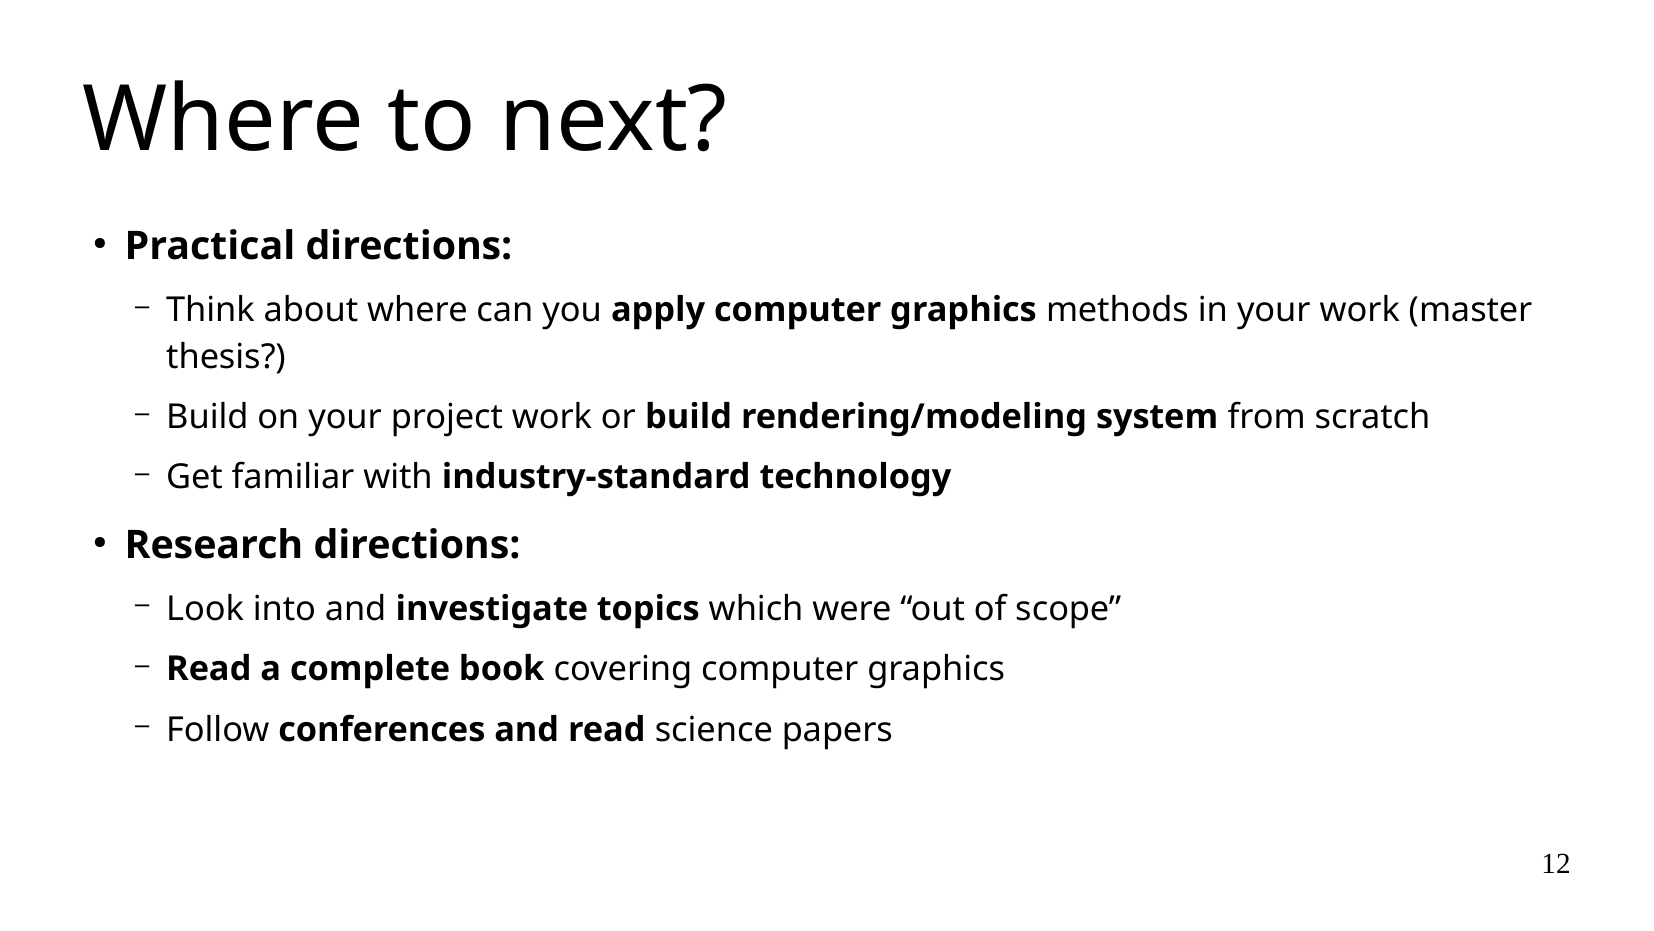

# Where to next?
Practical directions:
Think about where can you apply computer graphics methods in your work (master thesis?)
Build on your project work or build rendering/modeling system from scratch
Get familiar with industry-standard technology
Research directions:
Look into and investigate topics which were “out of scope”
Read a complete book covering computer graphics
Follow conferences and read science papers
12